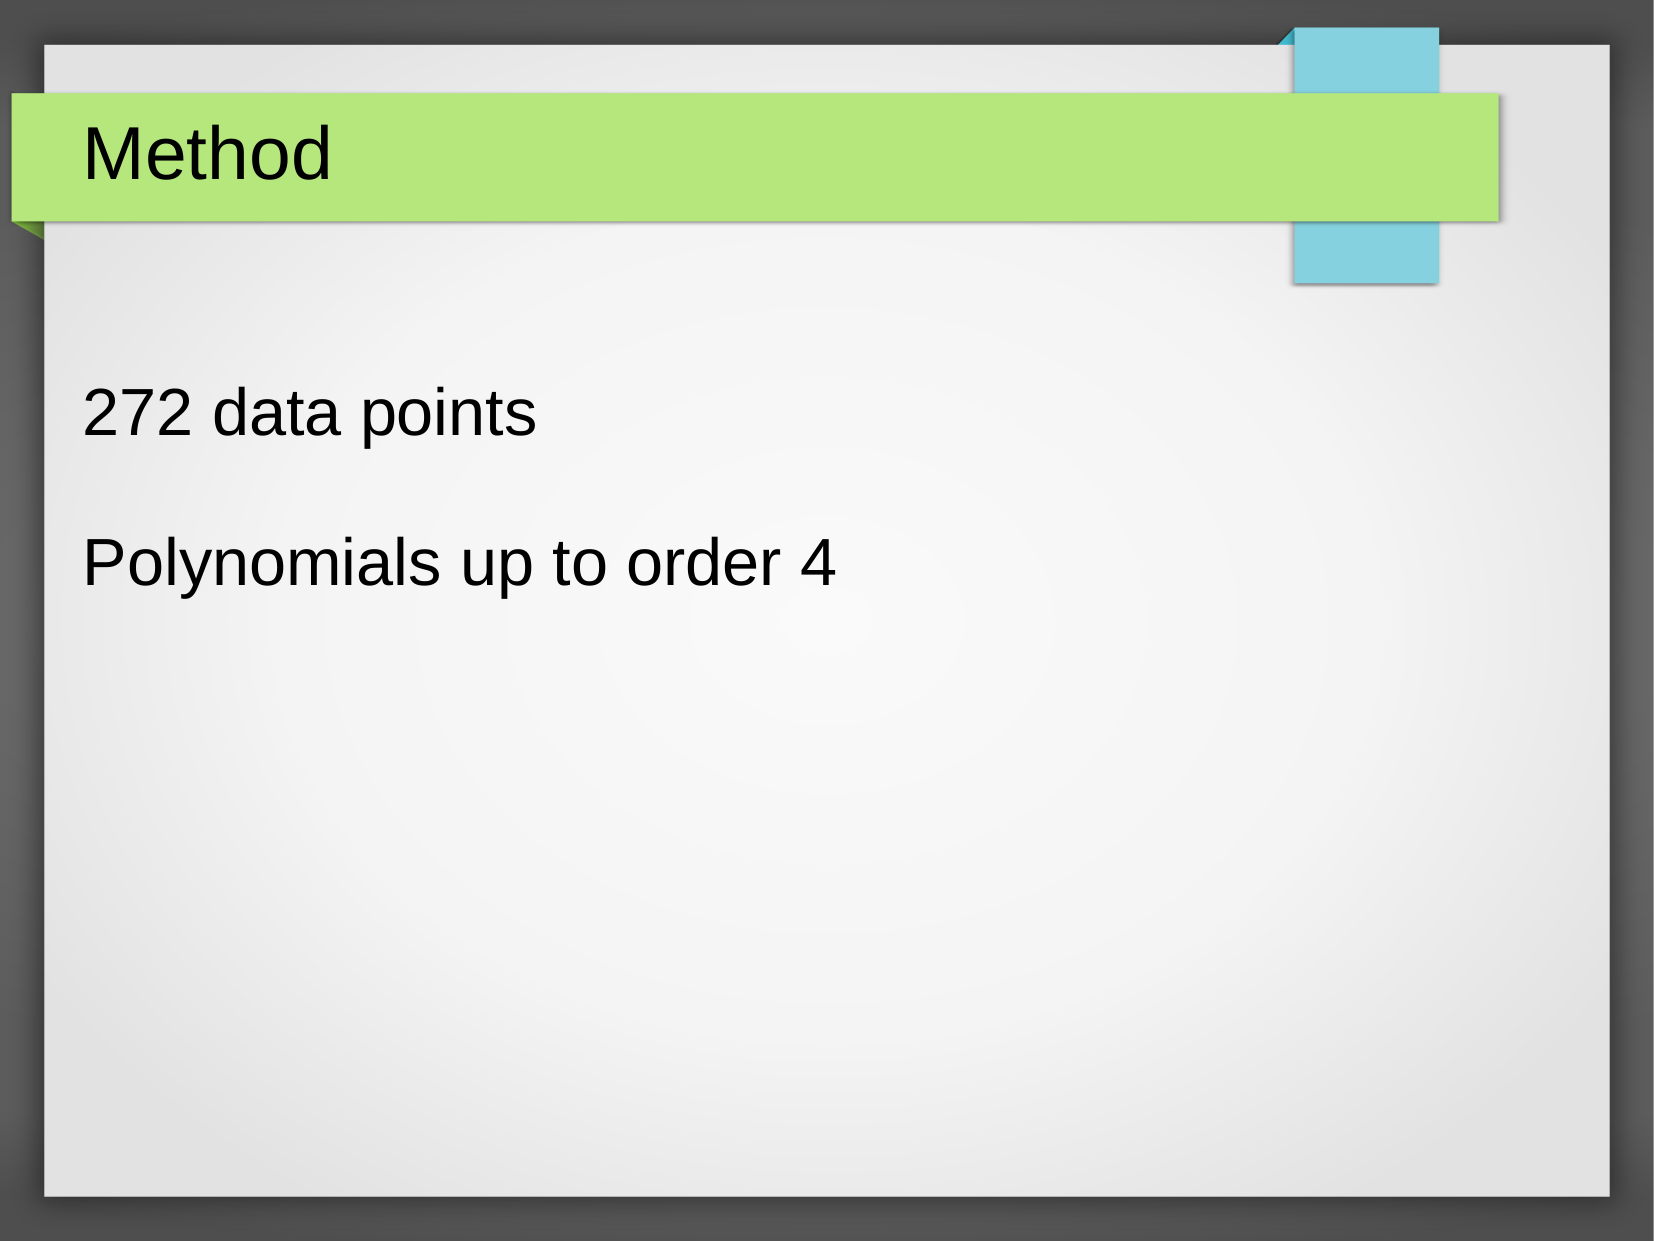

# Method
272 data points
Polynomials up to order 4